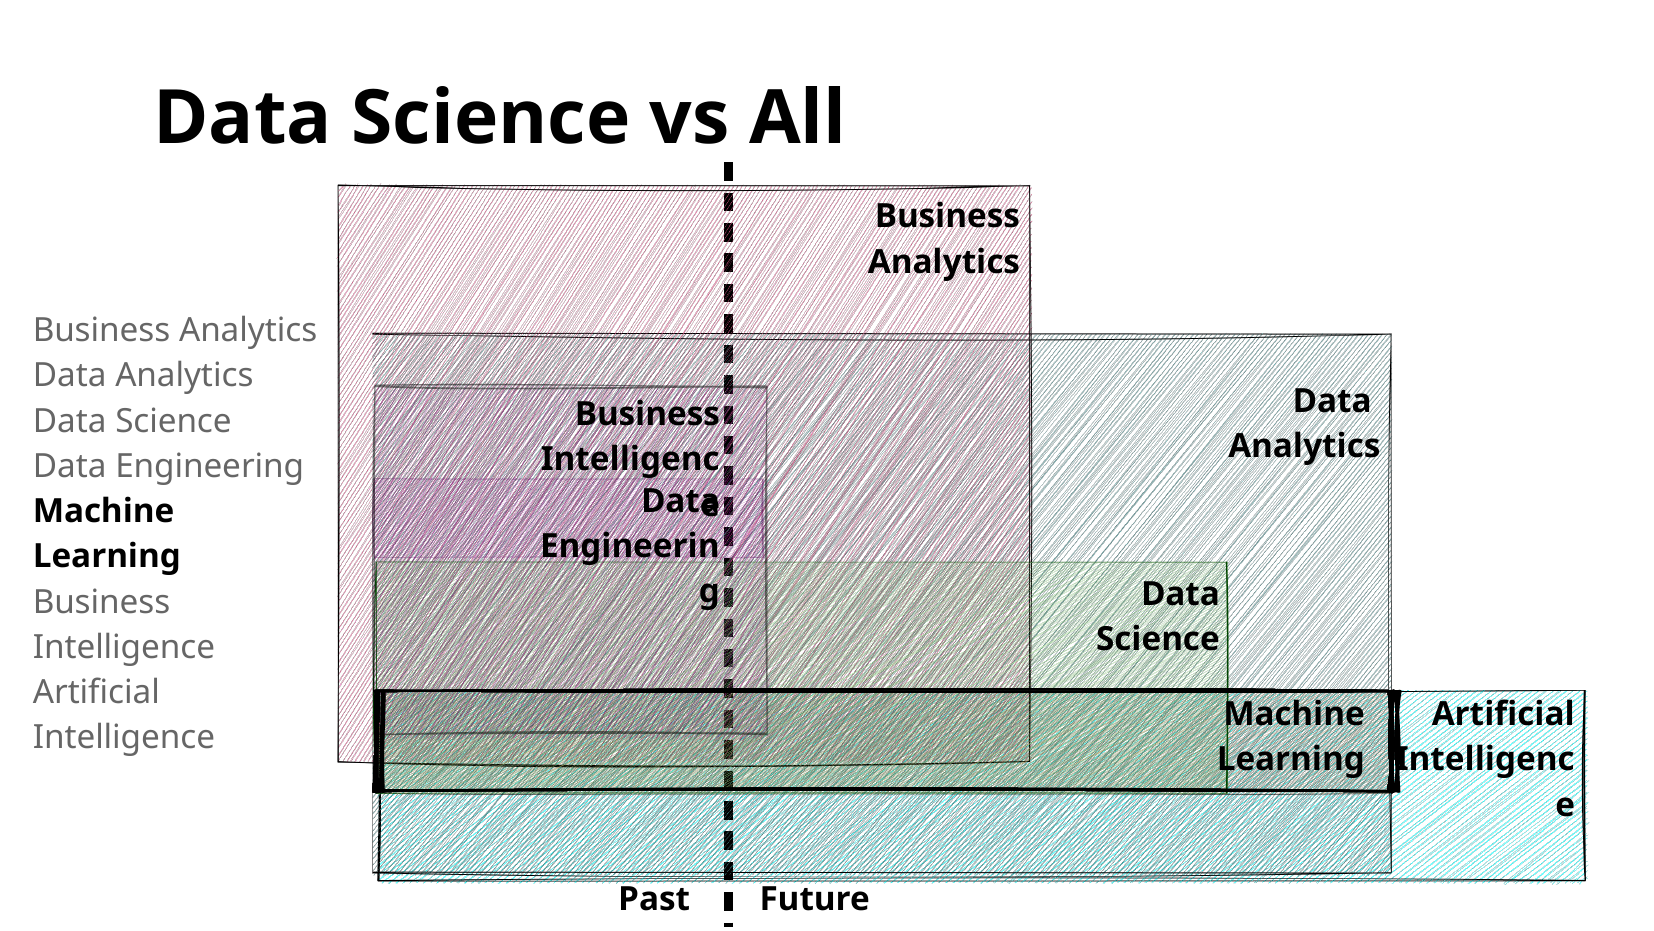

# Data Science vs All
Business Analytics
Data
Analytics
Business Intelligence
Data
Engineering
Data
Science
Machine
Learning
Artificial
Intelligence
Business Analytics
Data Analytics
Data Science
Data Engineering
Machine Learning
Business Intelligence
Artificial Intelligence
Past
Future